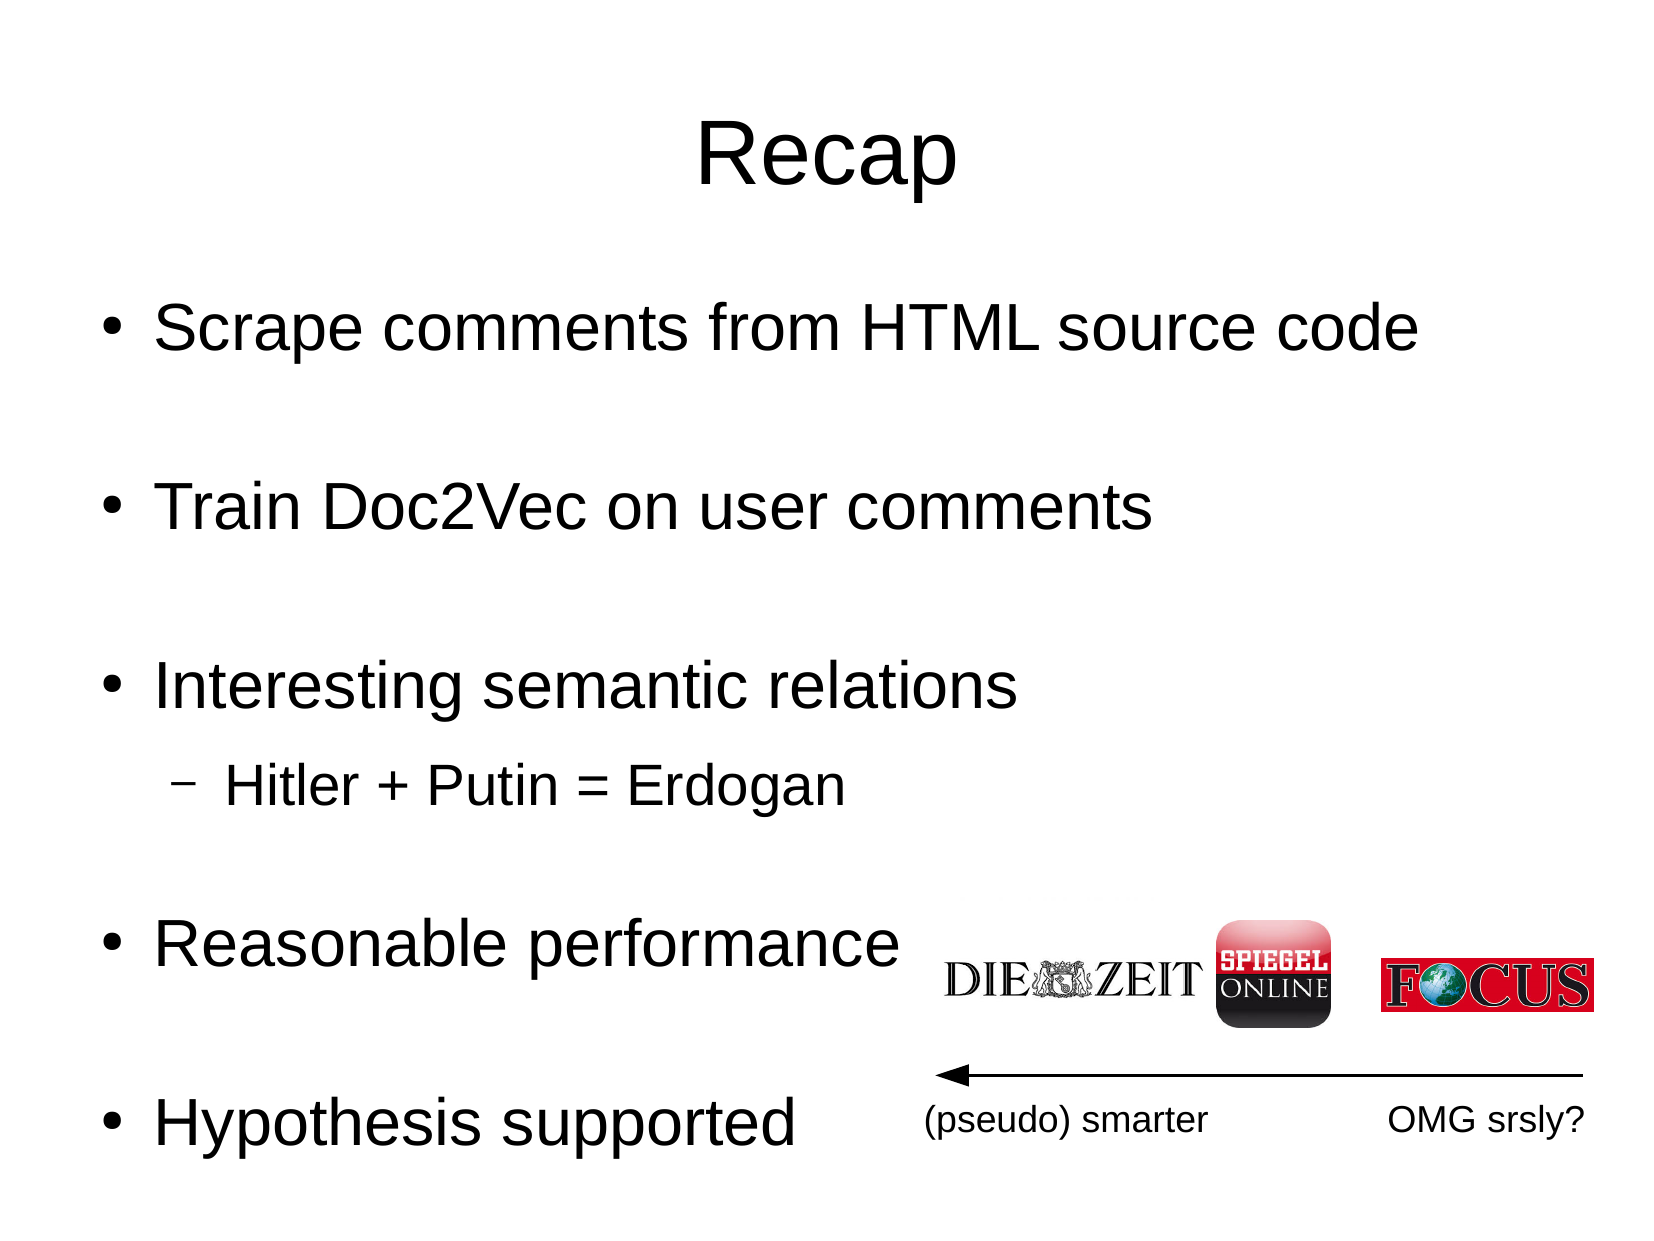

# Recap
Scrape comments from HTML source code
Train Doc2Vec on user comments
Interesting semantic relations
Hitler + Putin = Erdogan
Reasonable performance of ML classifier
Hypothesis supported
(pseudo) smarter OMG srsly?